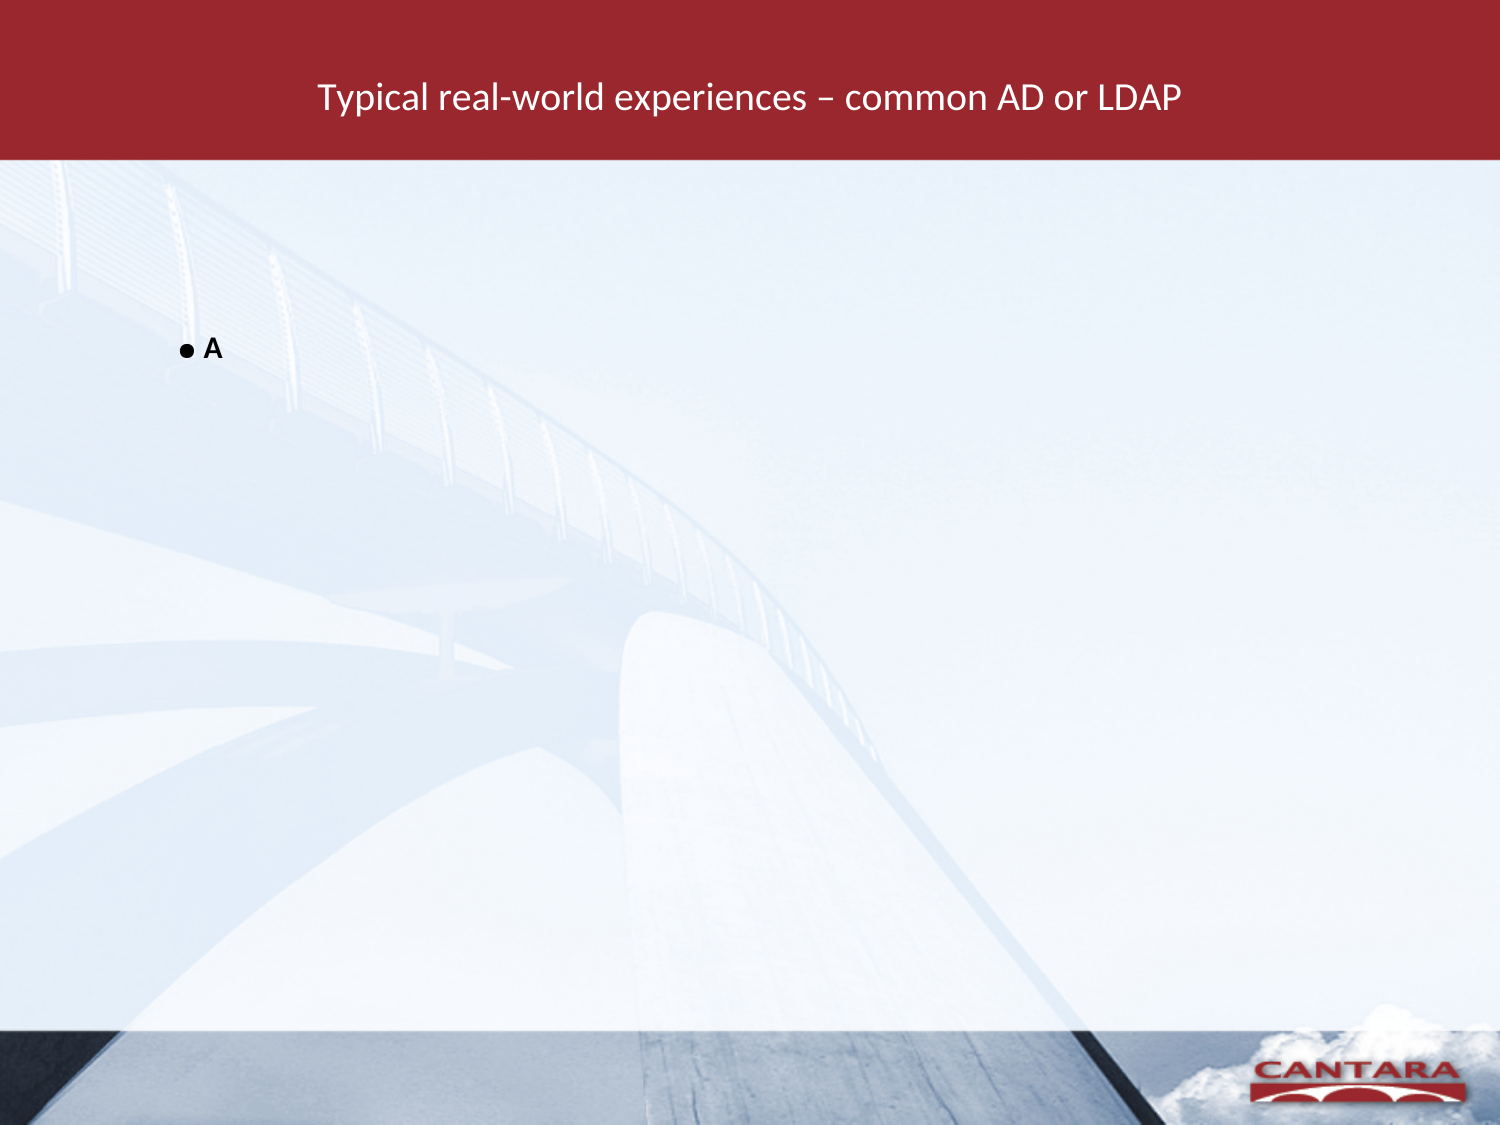

Typical real-world experiences – common AD or LDAP
 A